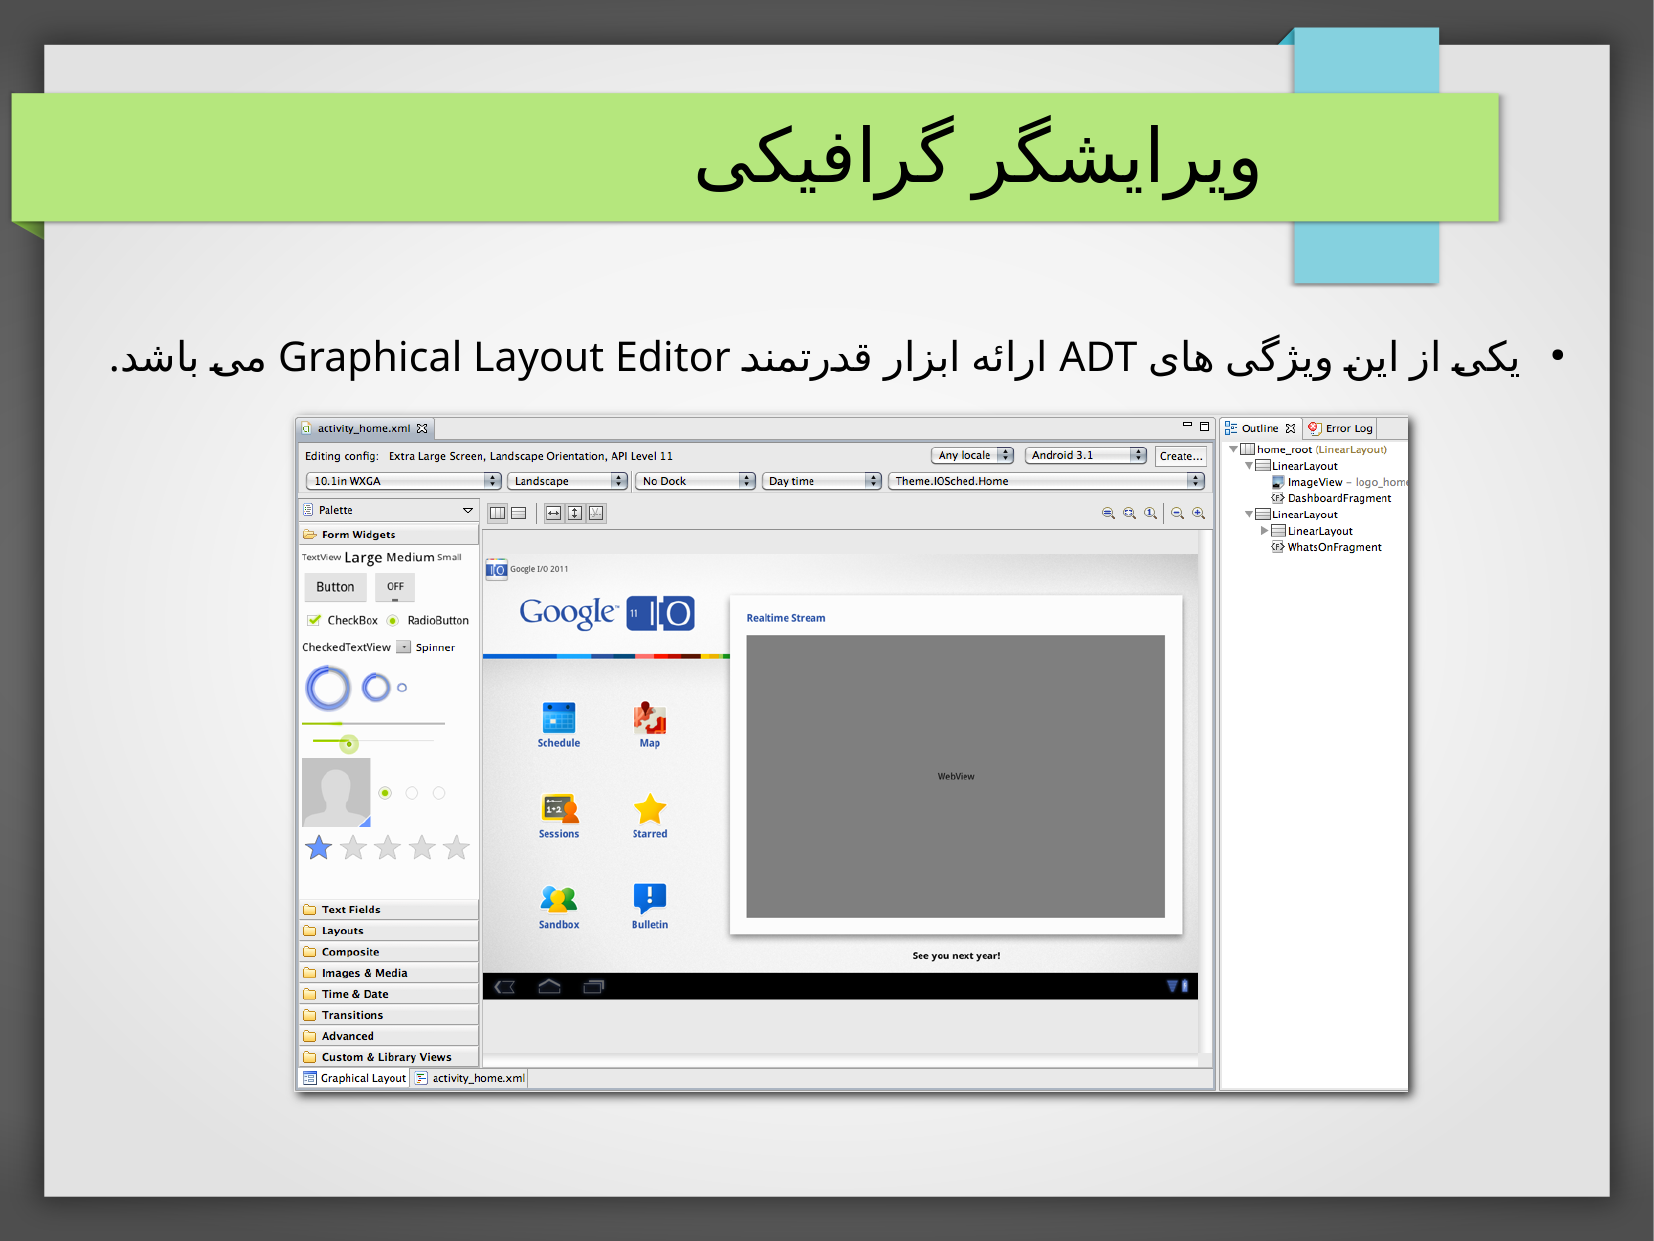

# ویرایشگر گرافیکی
یکی از این ویژگی های ADT ارائه ابزار قدرتمند Graphical Layout Editor می باشد.